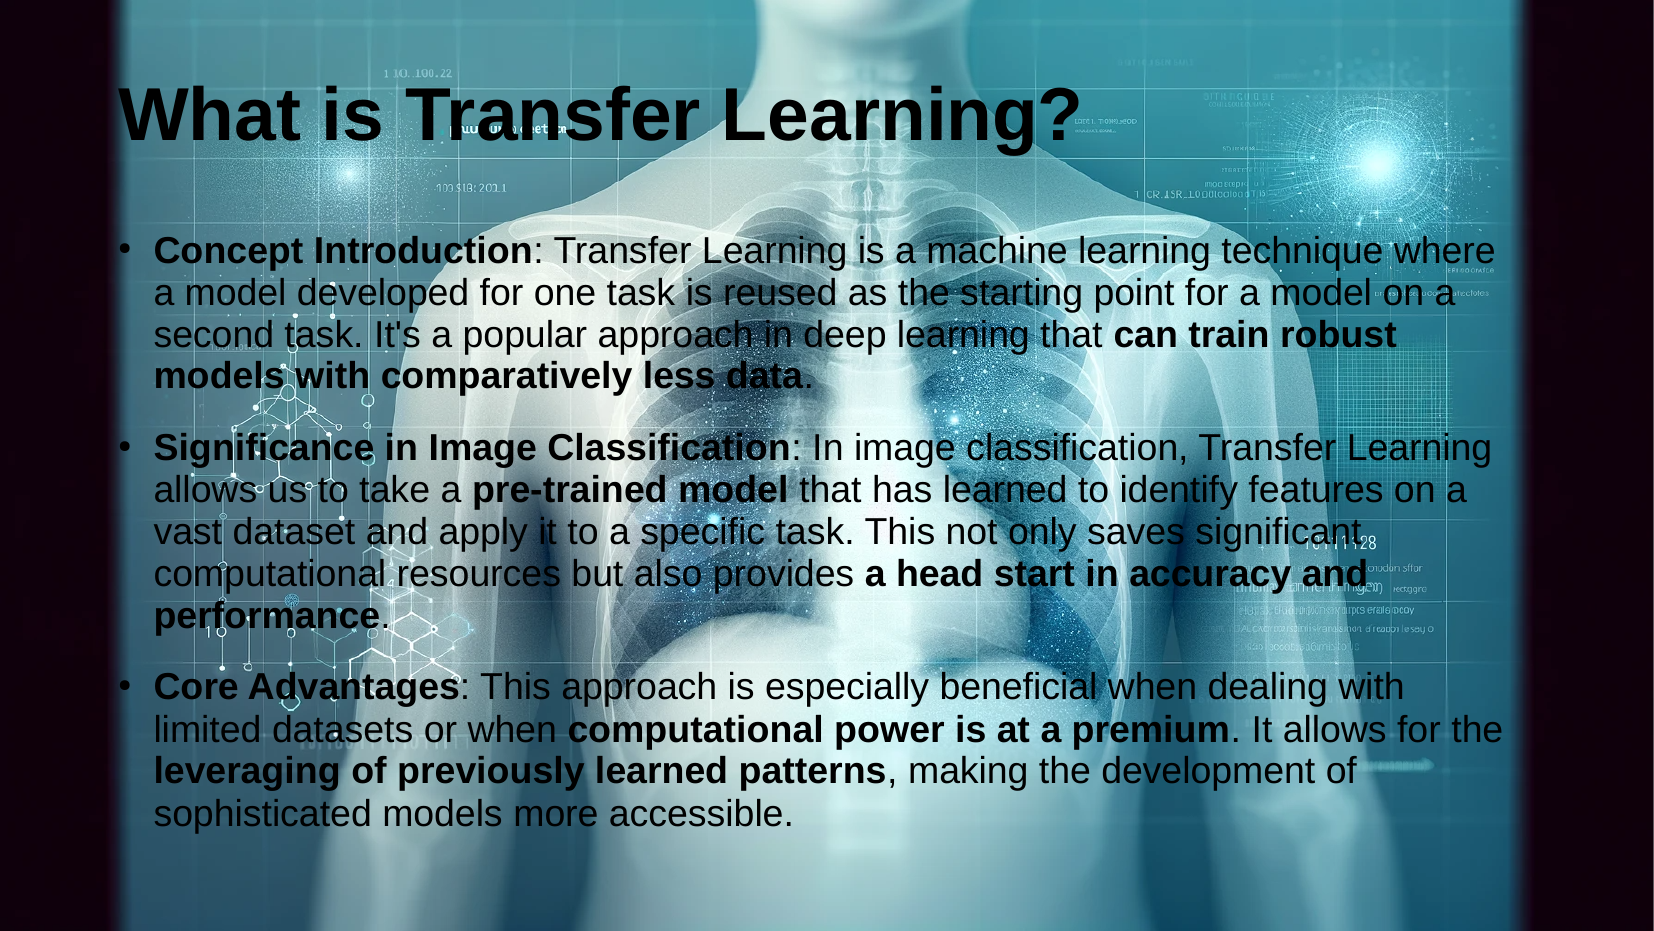

# What is Transfer Learning?
Concept Introduction: Transfer Learning is a machine learning technique where a model developed for one task is reused as the starting point for a model on a second task. It's a popular approach in deep learning that can train robust models with comparatively less data.
Significance in Image Classification: In image classification, Transfer Learning allows us to take a pre-trained model that has learned to identify features on a vast dataset and apply it to a specific task. This not only saves significant computational resources but also provides a head start in accuracy and performance.
Core Advantages: This approach is especially beneficial when dealing with limited datasets or when computational power is at a premium. It allows for the leveraging of previously learned patterns, making the development of sophisticated models more accessible.